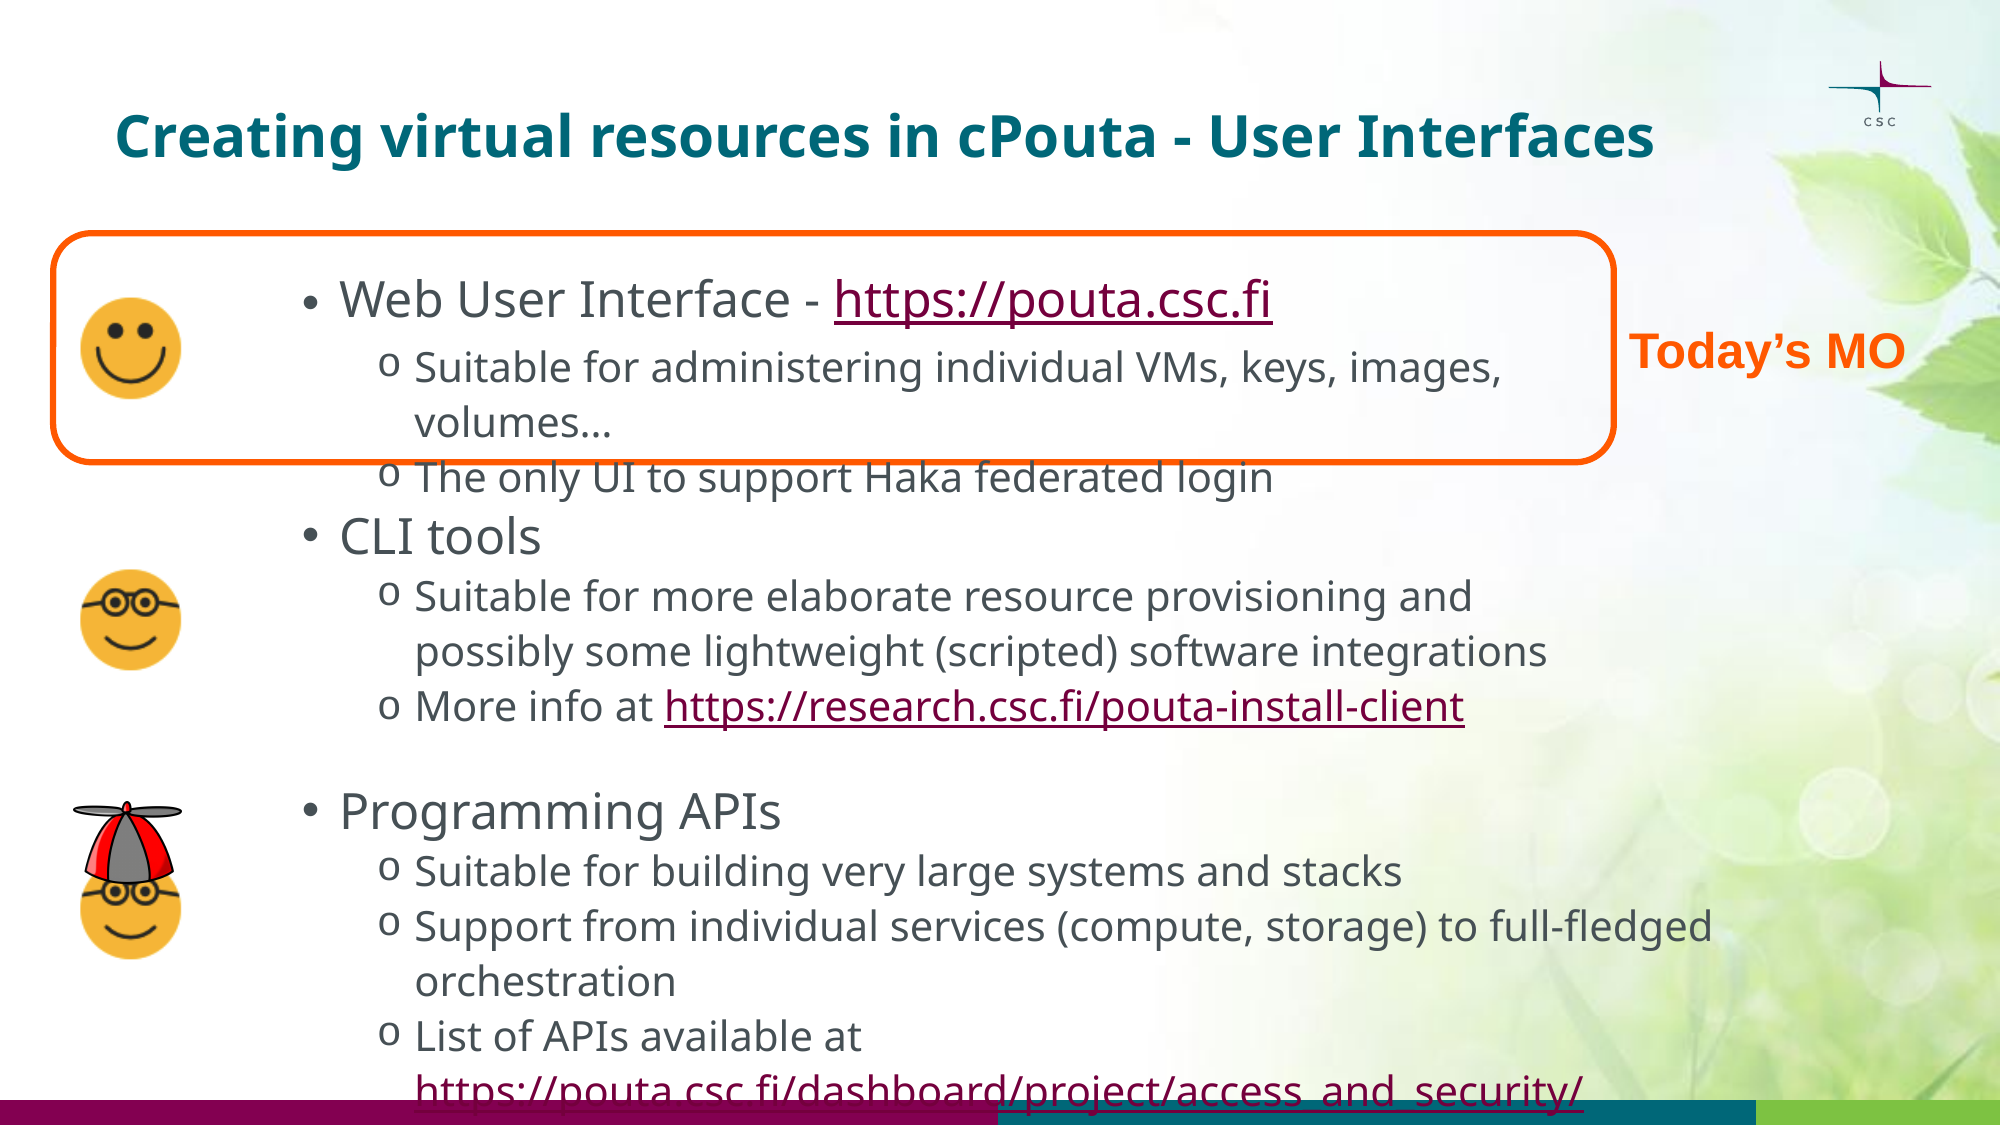

# Creating virtual resources in cPouta - User Interfaces
Web User Interface - https://pouta.csc.fi
Suitable for administering individual VMs, keys, images, volumes…
The only UI to support Haka federated login
Today’s MO
CLI tools
Suitable for more elaborate resource provisioning and possibly some lightweight (scripted) software integrations
More info at https://research.csc.fi/pouta-install-client
Programming APIs
Suitable for building very large systems and stacks
Support from individual services (compute, storage) to full-fledged orchestration
List of APIs available at https://pouta.csc.fi/dashboard/project/access_and_security/